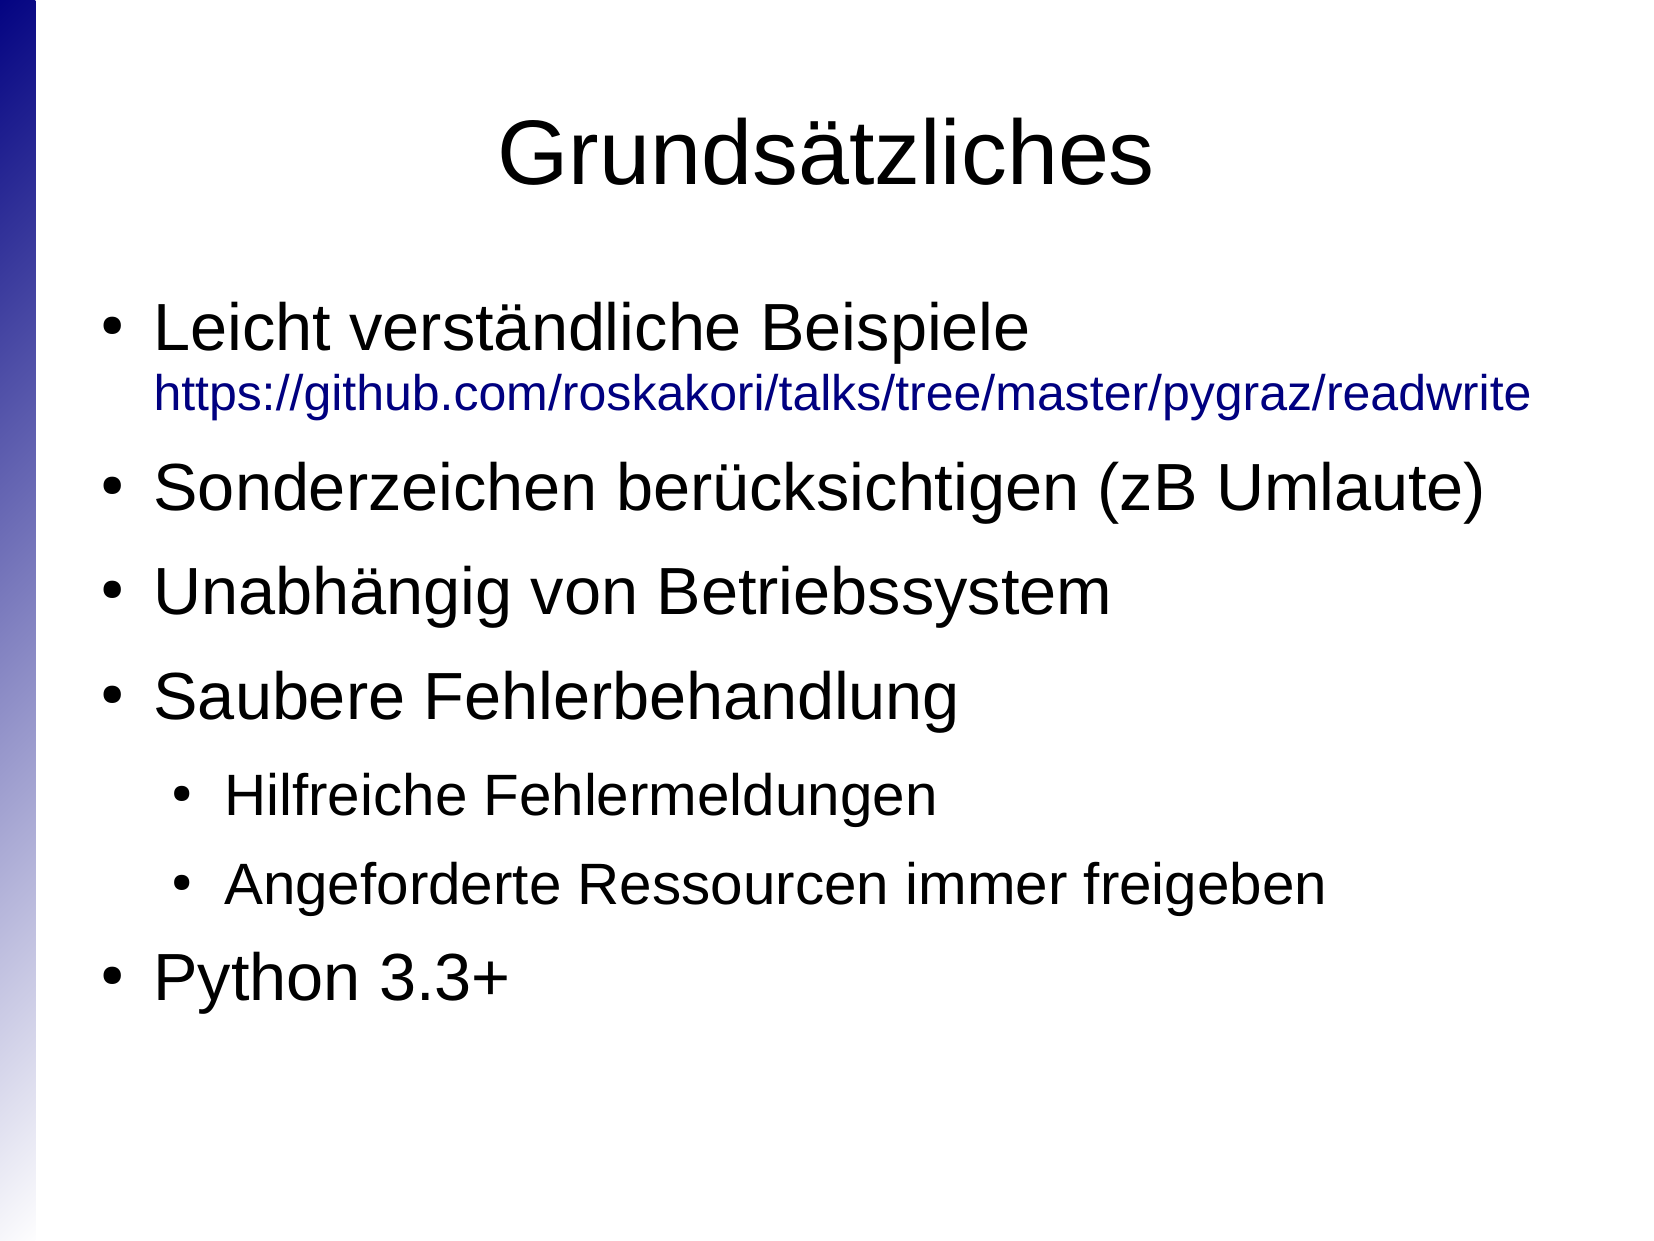

# Grundsätzliches
Leicht verständliche Beispiele
https://github.com/roskakori/talks/tree/master/pygraz/readwrite
Sonderzeichen berücksichtigen (zB Umlaute)
Unabhängig von Betriebssystem
Saubere Fehlerbehandlung
Hilfreiche Fehlermeldungen
Angeforderte Ressourcen immer freigeben
Python 3.3+